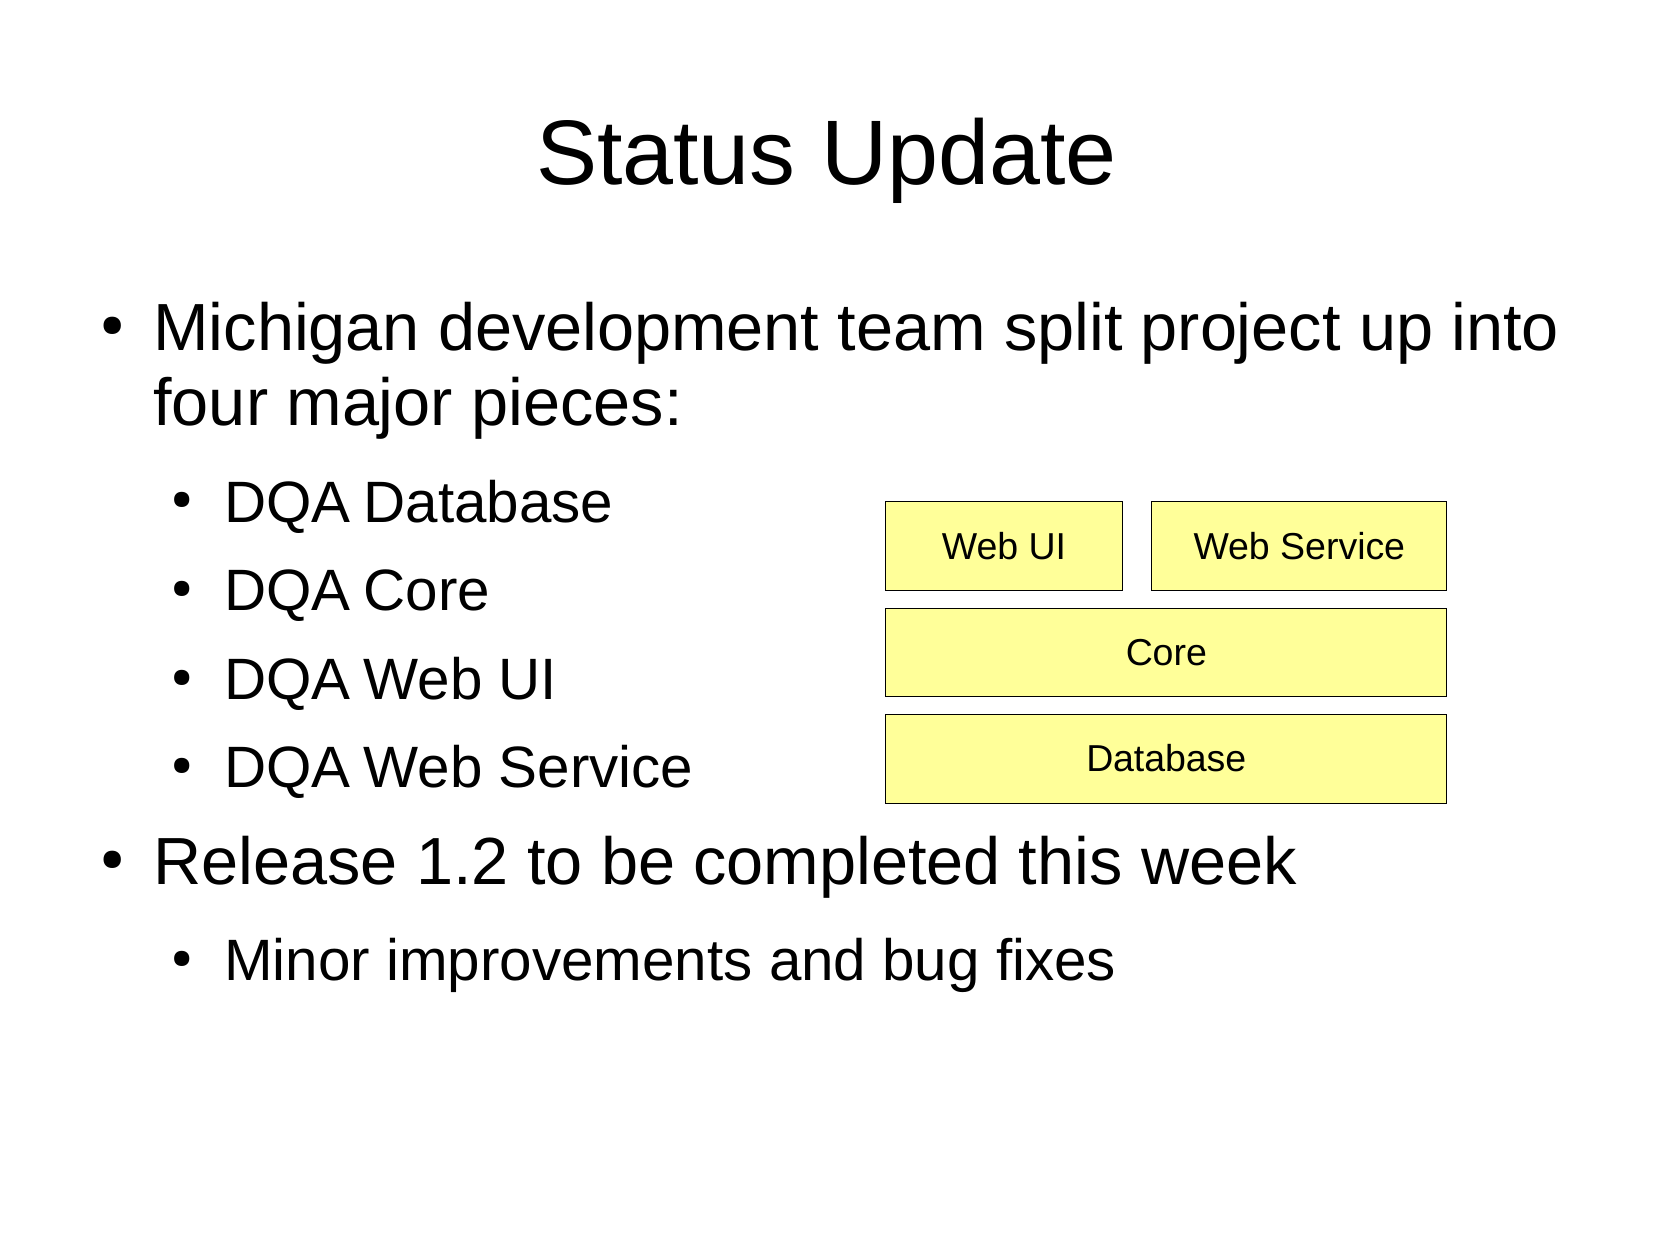

# Status Update
Michigan development team split project up into four major pieces:
DQA Database
DQA Core
DQA Web UI
DQA Web Service
Release 1.2 to be completed this week
Minor improvements and bug fixes
Web UI
Web Service
Core
Database